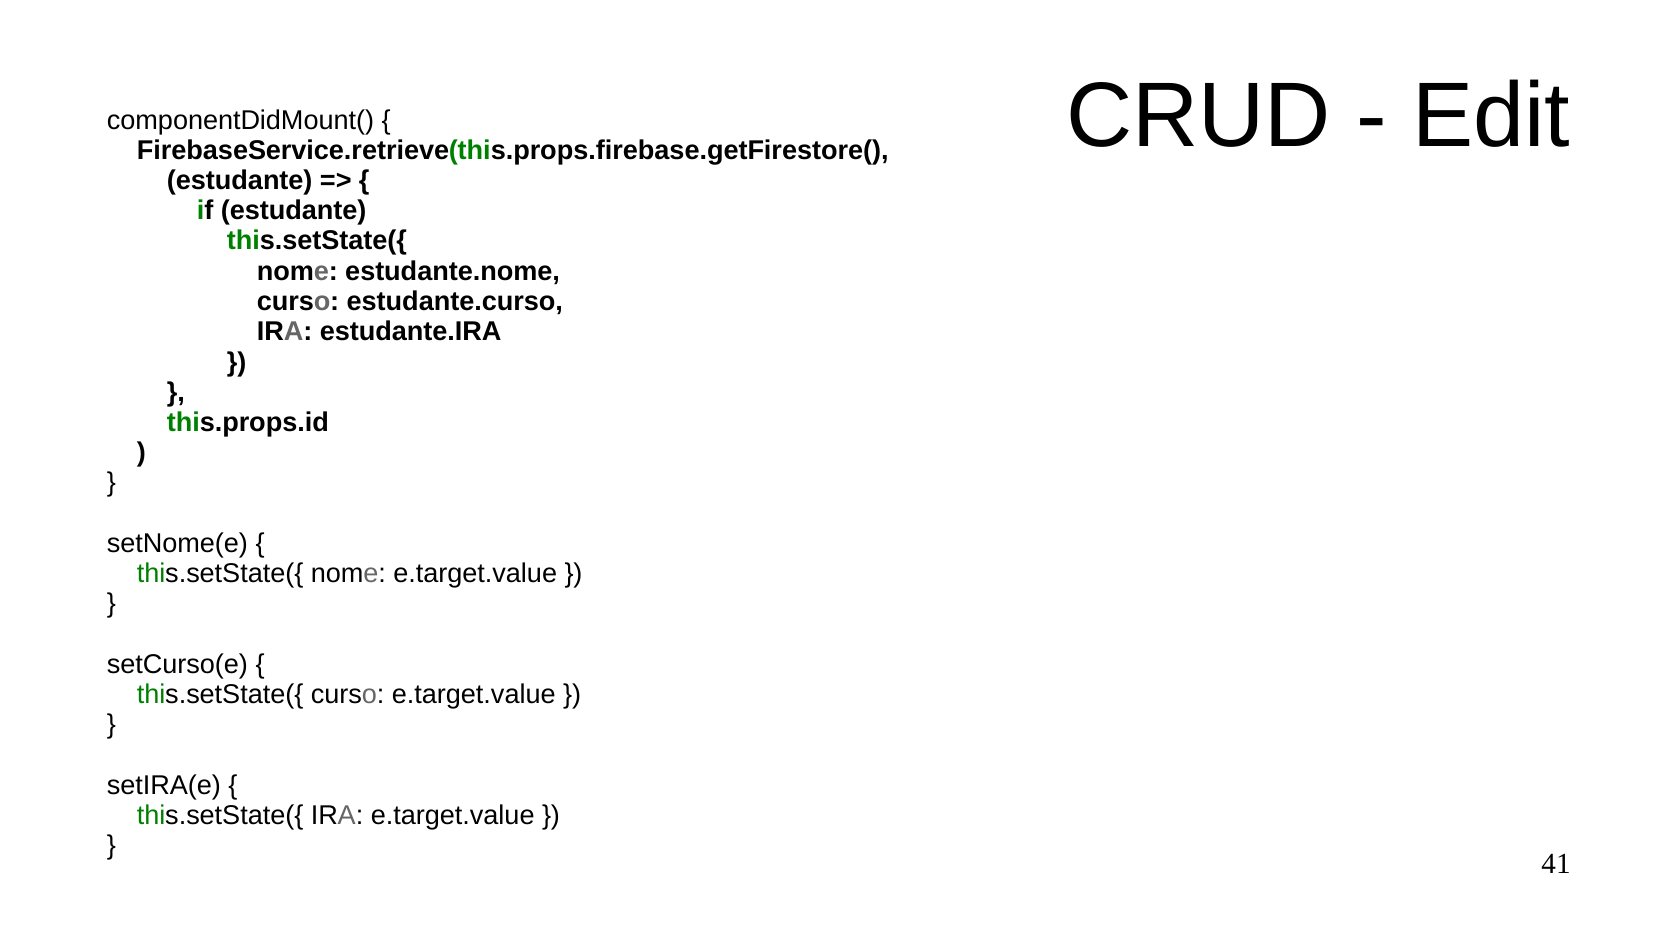

# CRUD - Edit
 componentDidMount() {
 FirebaseService.retrieve(this.props.firebase.getFirestore(),
 (estudante) => {
 if (estudante)
 this.setState({
 nome: estudante.nome,
 curso: estudante.curso,
 IRA: estudante.IRA
 })
 },
 this.props.id
 )
 }
 setNome(e) {
 this.setState({ nome: e.target.value })
 }
 setCurso(e) {
 this.setState({ curso: e.target.value })
 }
 setIRA(e) {
 this.setState({ IRA: e.target.value })
 }
41